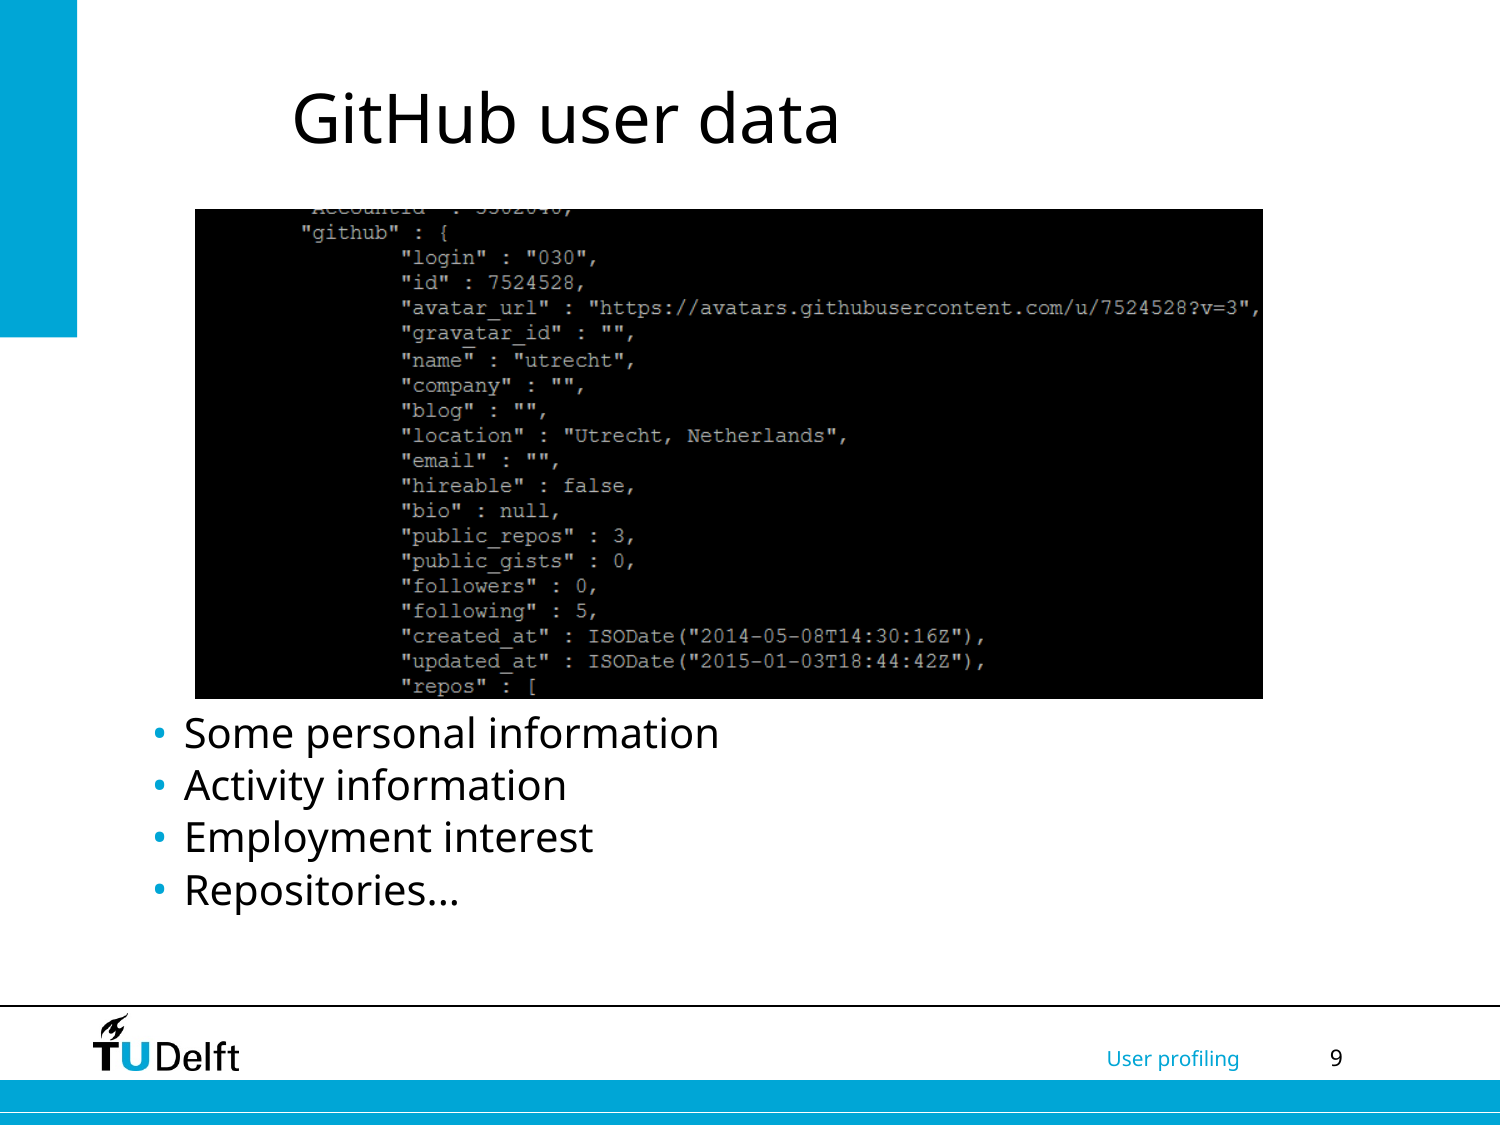

# GitHub user data
Some personal information
Activity information
Employment interest
Repositories...